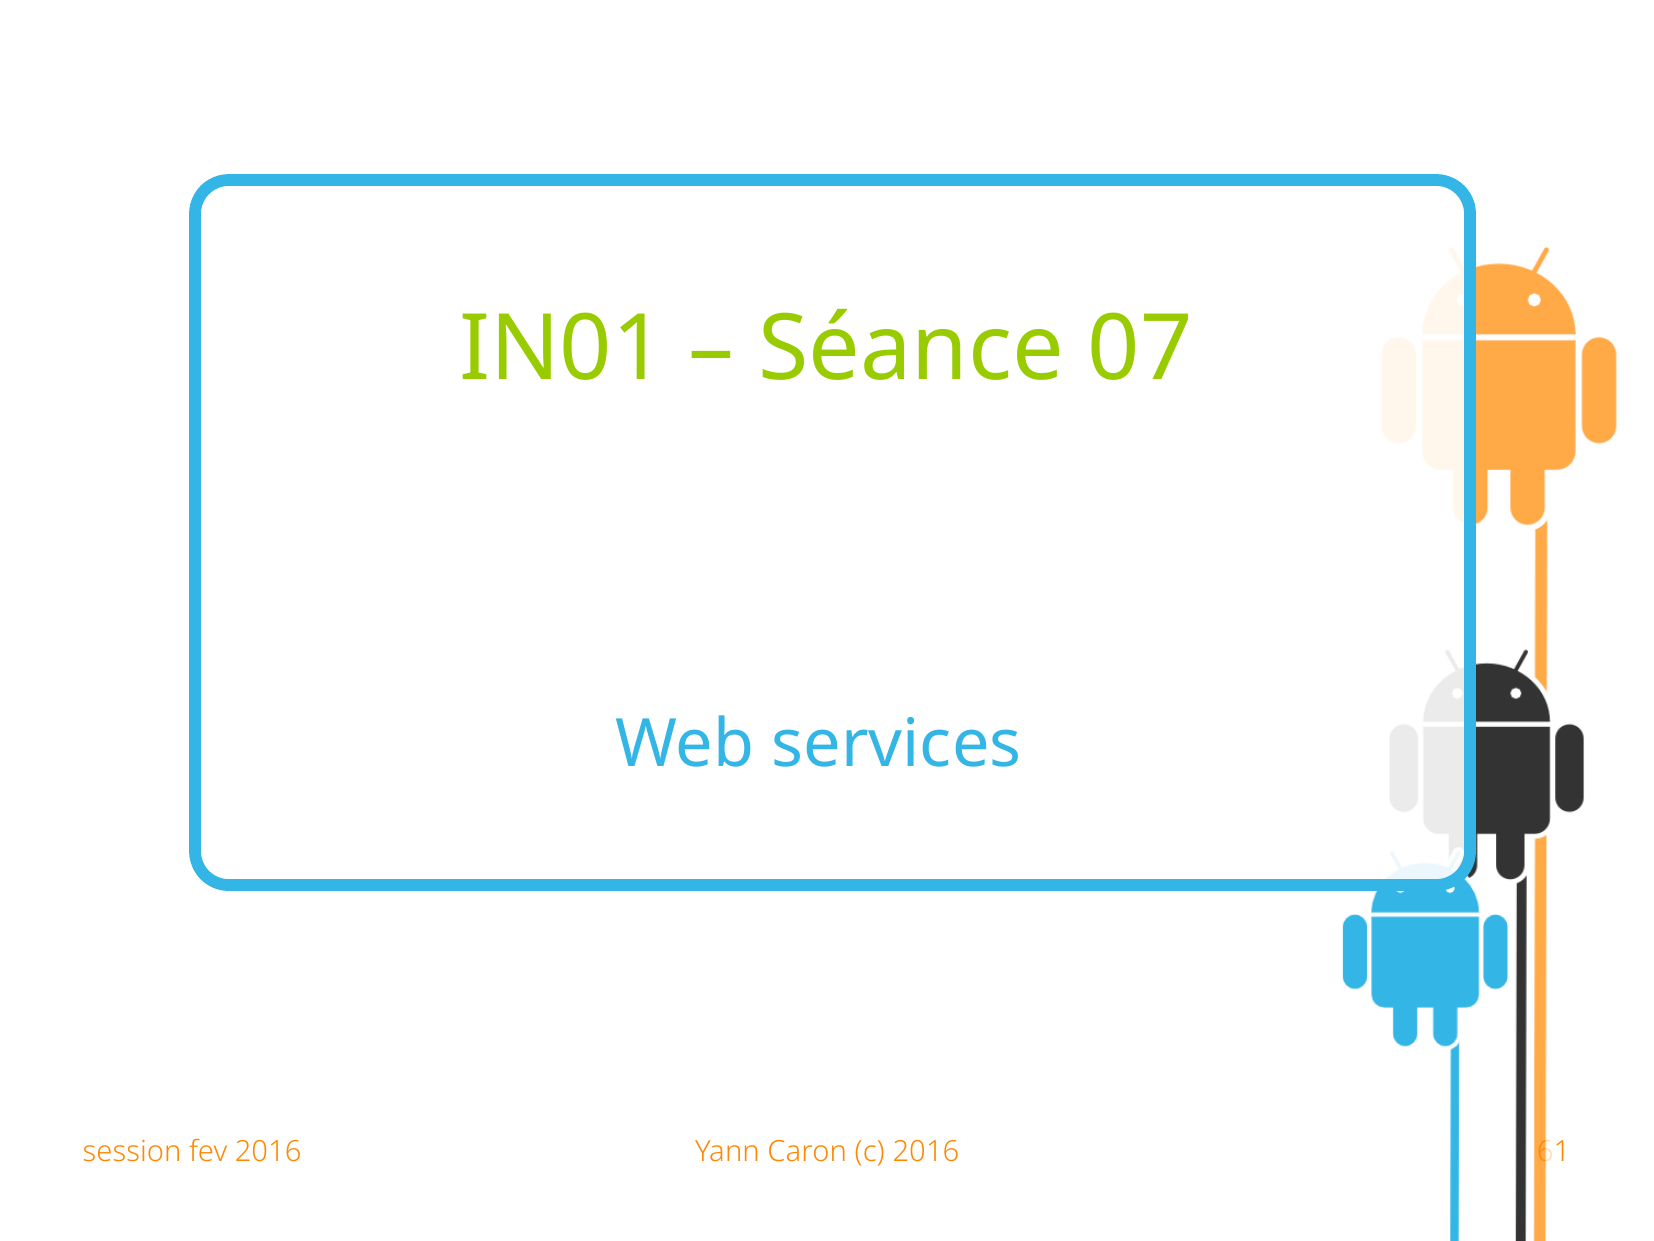

# IN01 – Séance 07
Web services
session fev 2016
Yann Caron (c) 2016
61